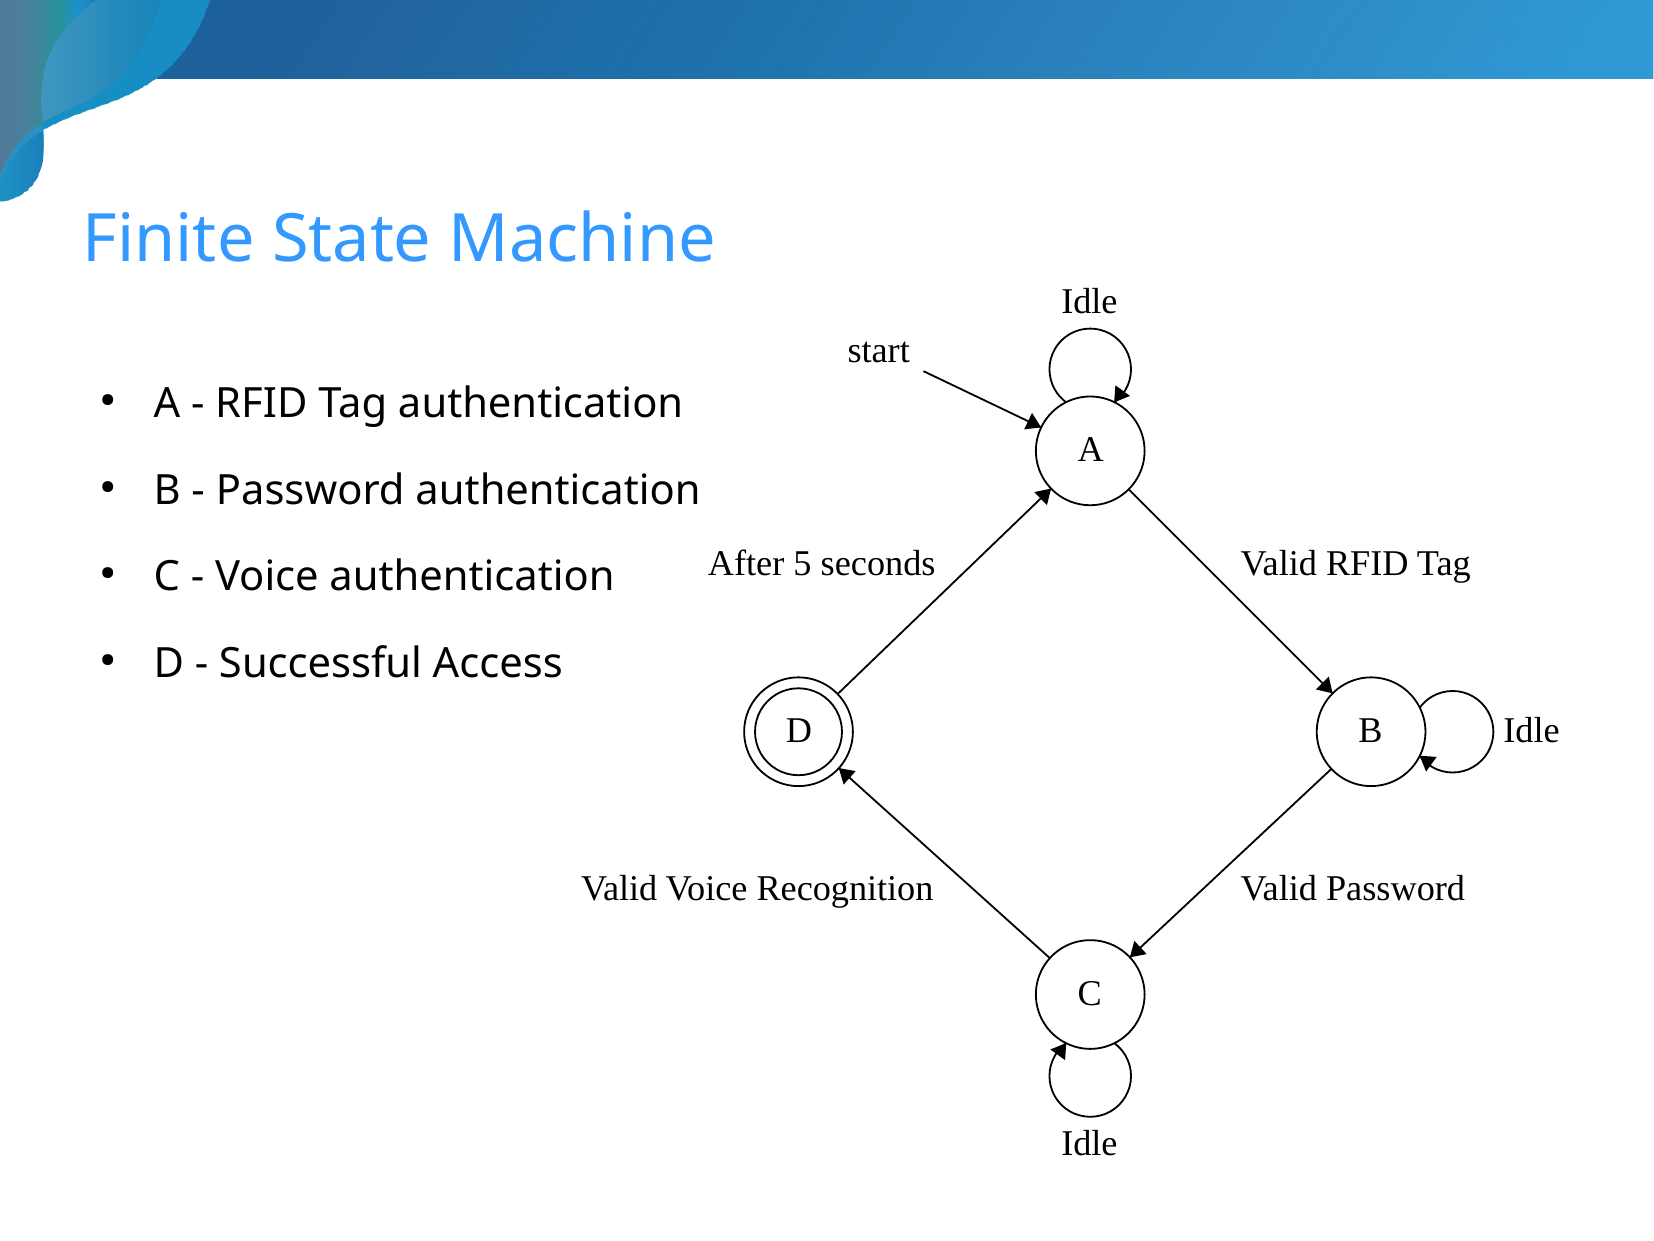

Finite State Machine
# A - RFID Tag authentication
B - Password authentication
C - Voice authentication
D - Successful Access